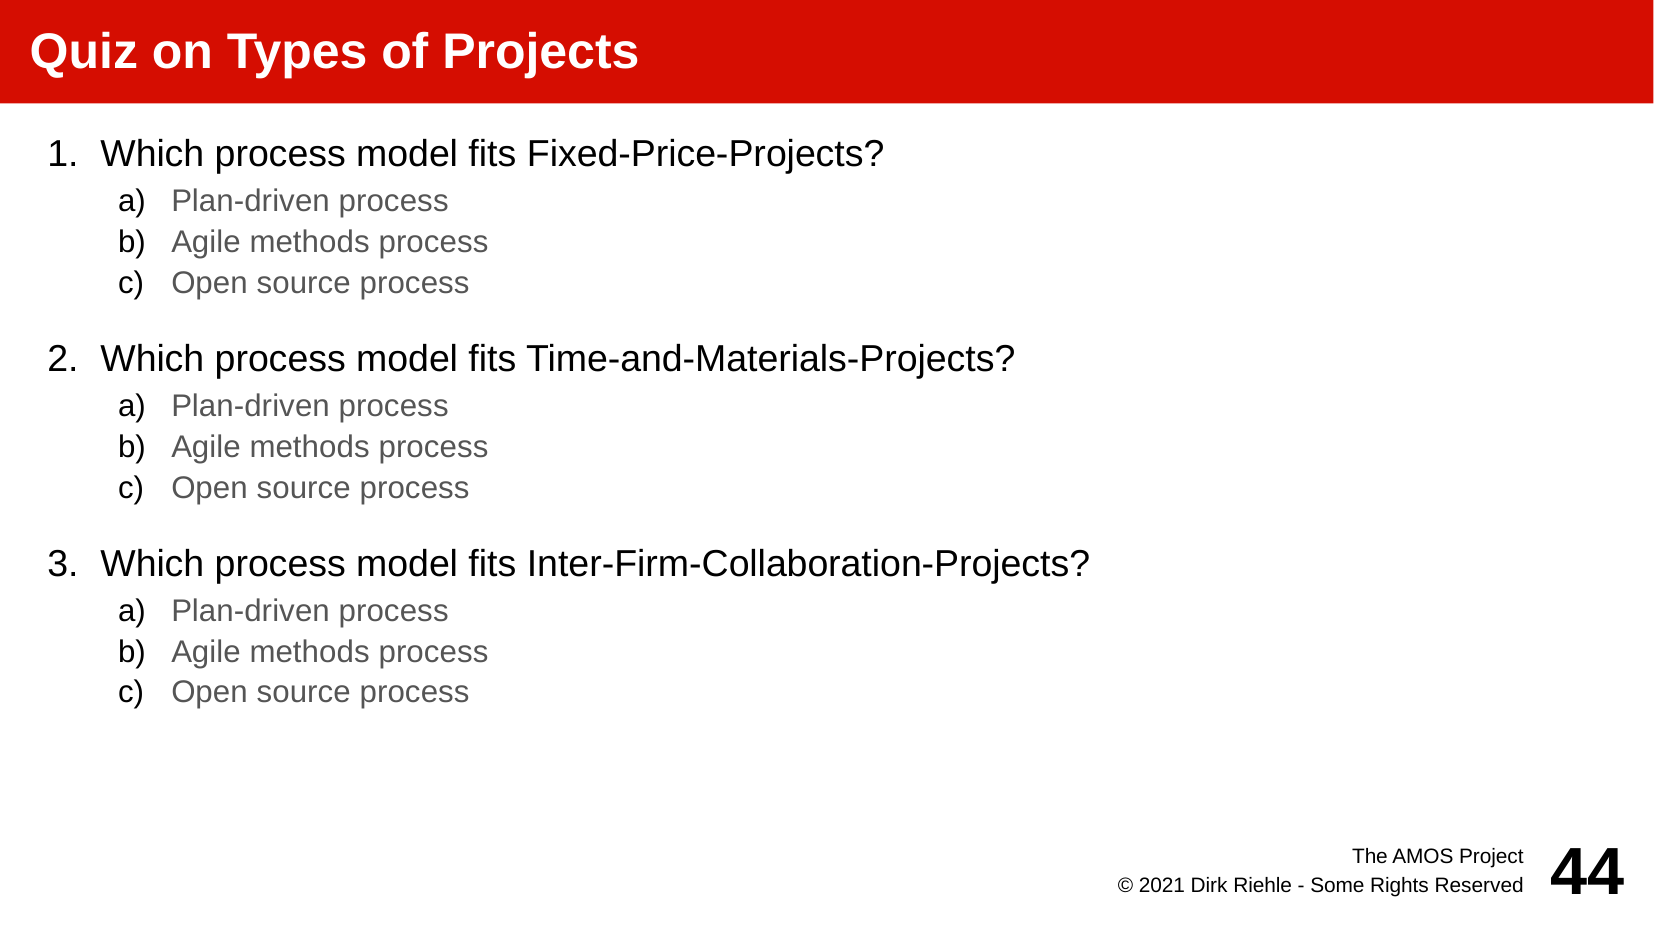

# Quiz on Types of Projects
Which process model fits Fixed-Price-Projects?
Plan-driven process
Agile methods process
Open source process
Which process model fits Time-and-Materials-Projects?
Plan-driven process
Agile methods process
Open source process
Which process model fits Inter-Firm-Collaboration-Projects?
Plan-driven process
Agile methods process
Open source process
The AMOS Project
44
© 2021 Dirk Riehle - Some Rights Reserved